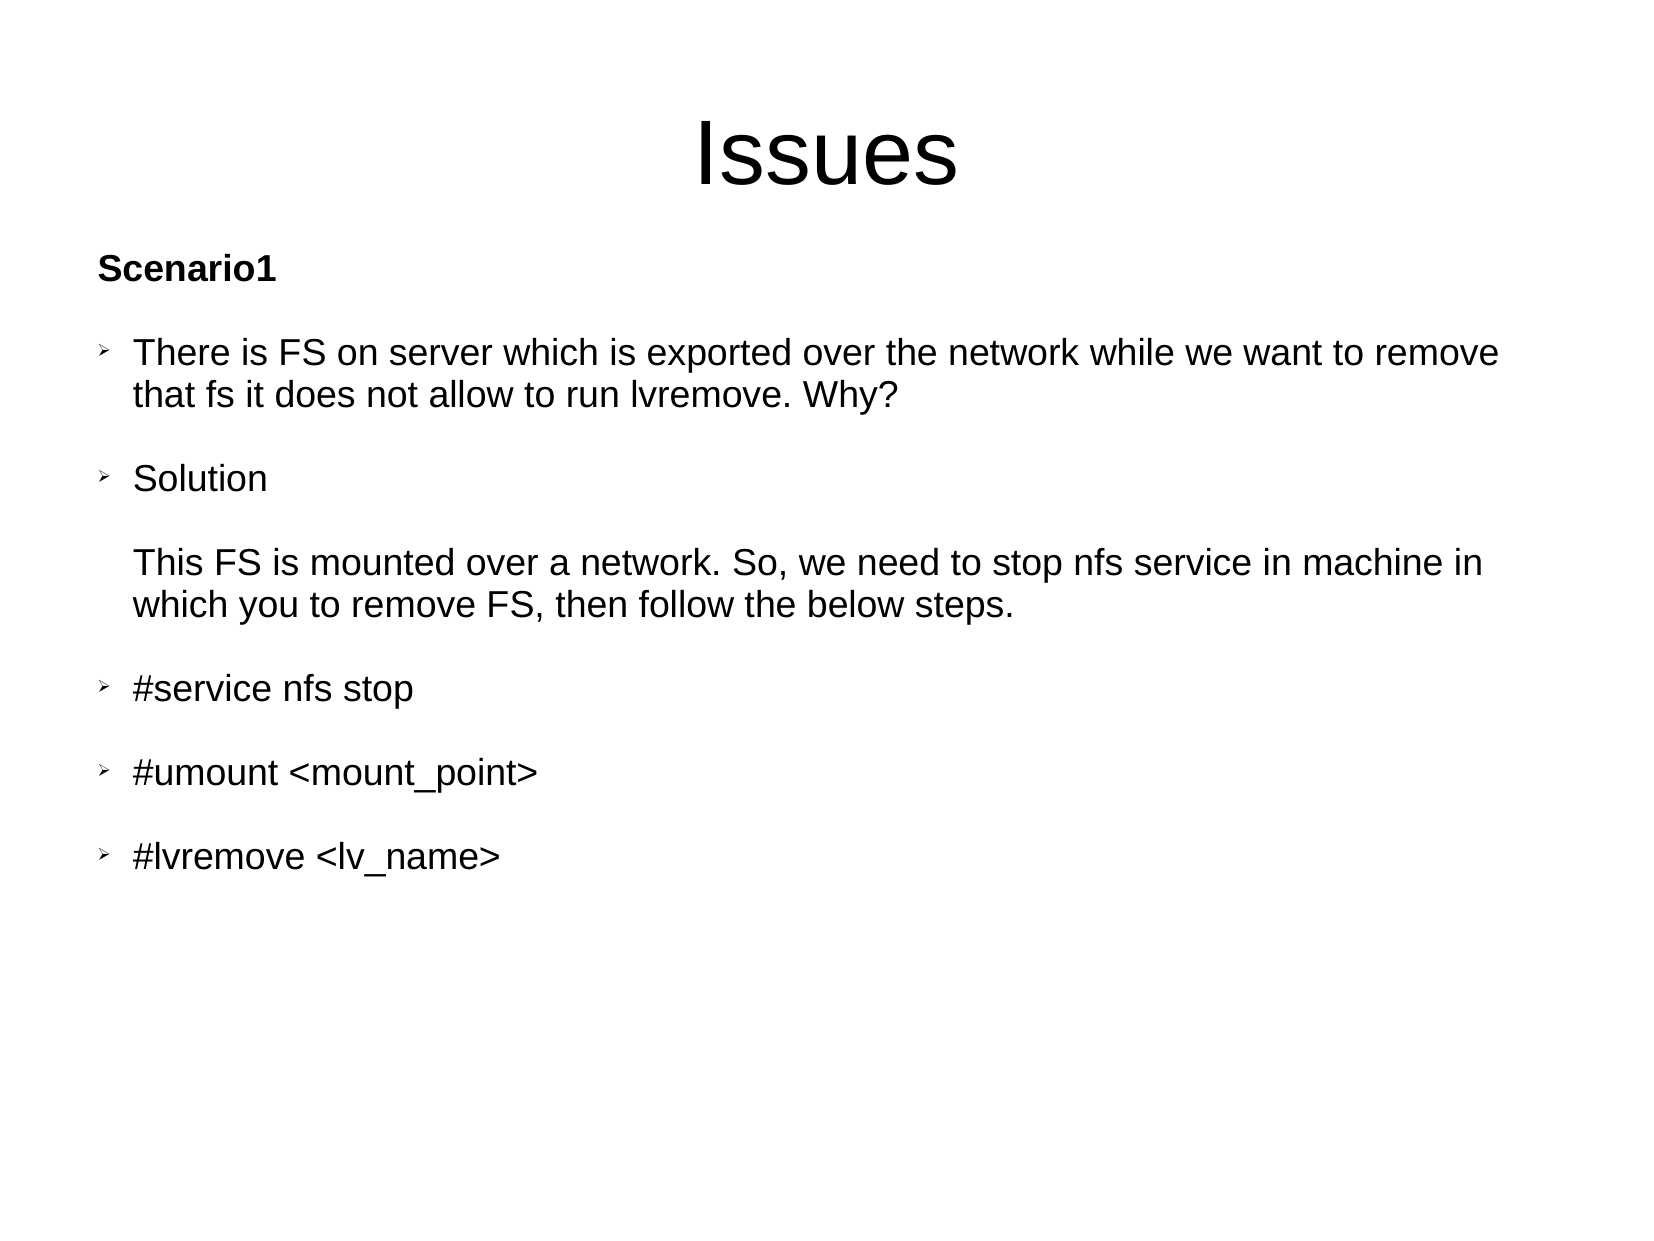

# Issues
Scenario1
There is FS on server which is exported over the network while we want to remove that fs it does not allow to run lvremove. Why?
Solution
This FS is mounted over a network. So, we need to stop nfs service in machine in which you to remove FS, then follow the below steps.
#service nfs stop
#umount <mount_point>
#lvremove <lv_name>